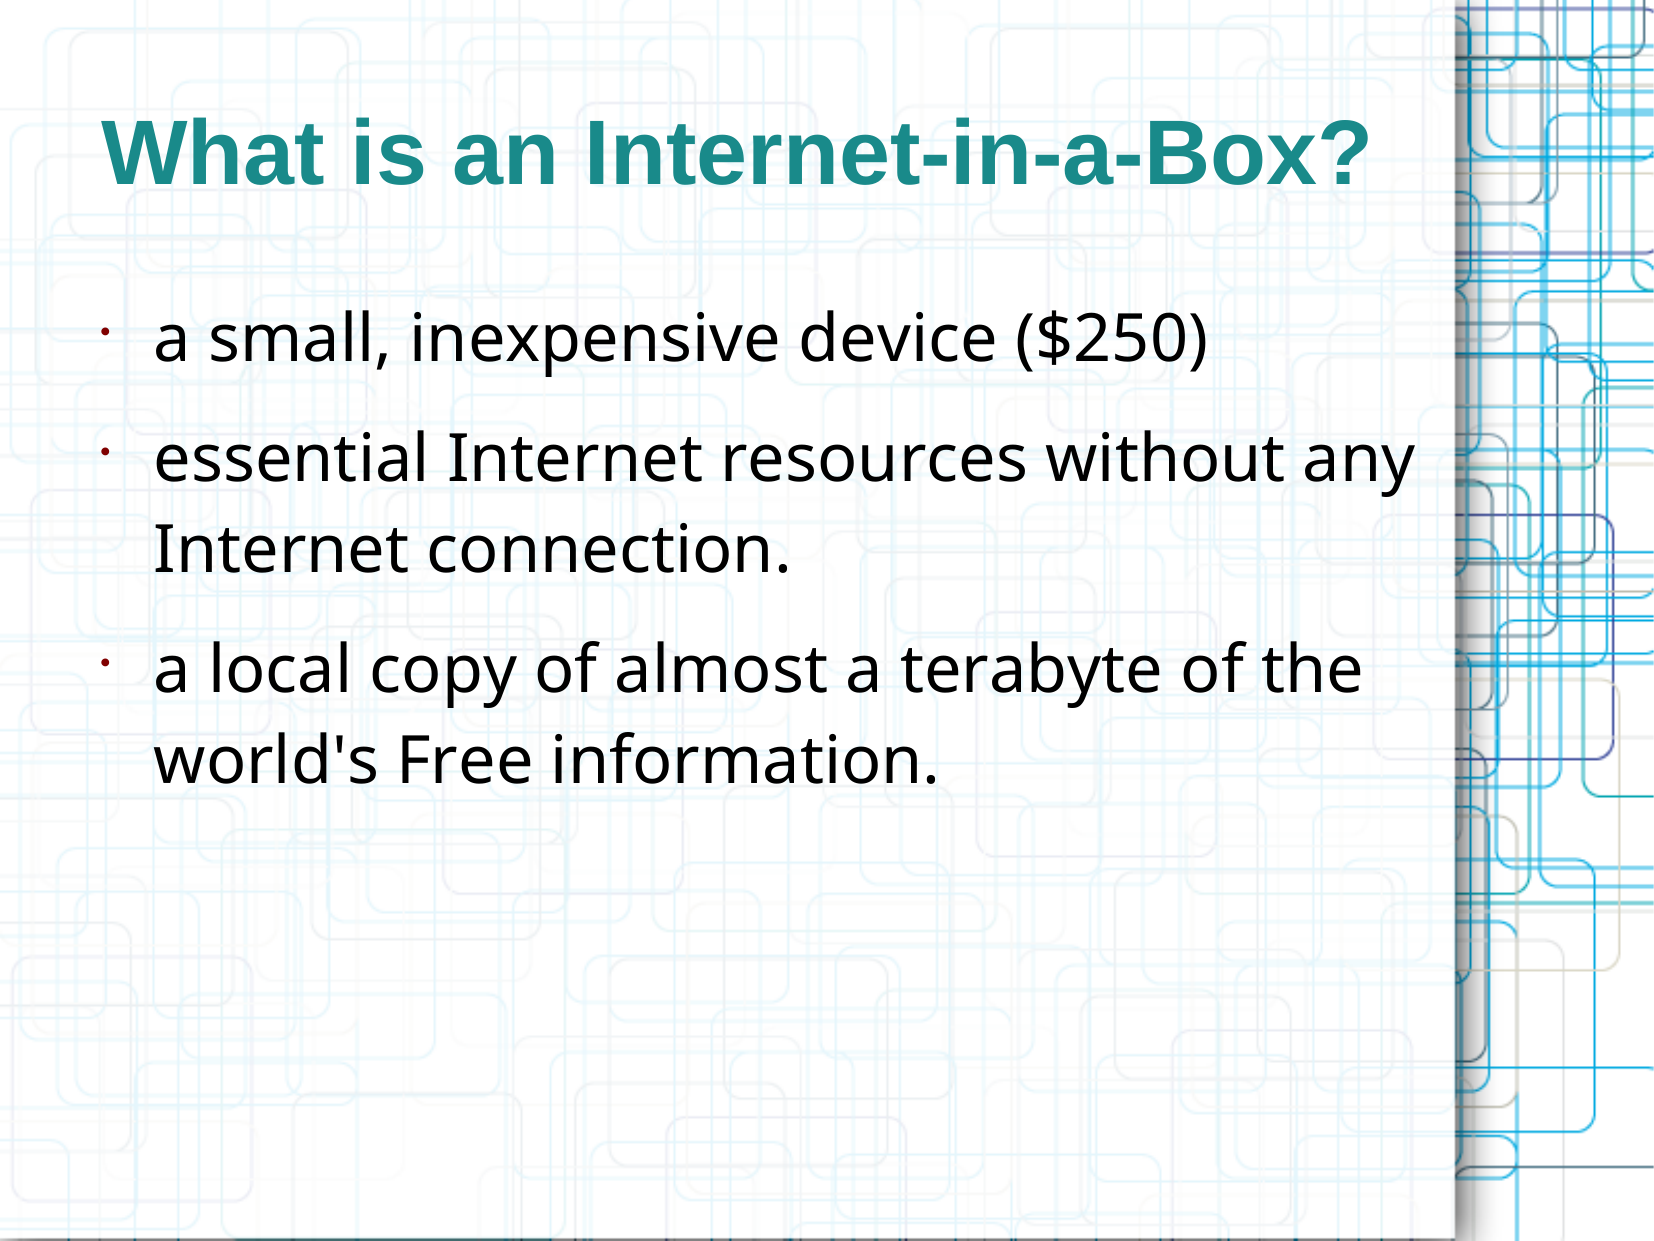

# What is an Internet-in-a-Box?
a small, inexpensive device ($250)
essential Internet resources without any Internet connection.
a local copy of almost a terabyte of the world's Free information.